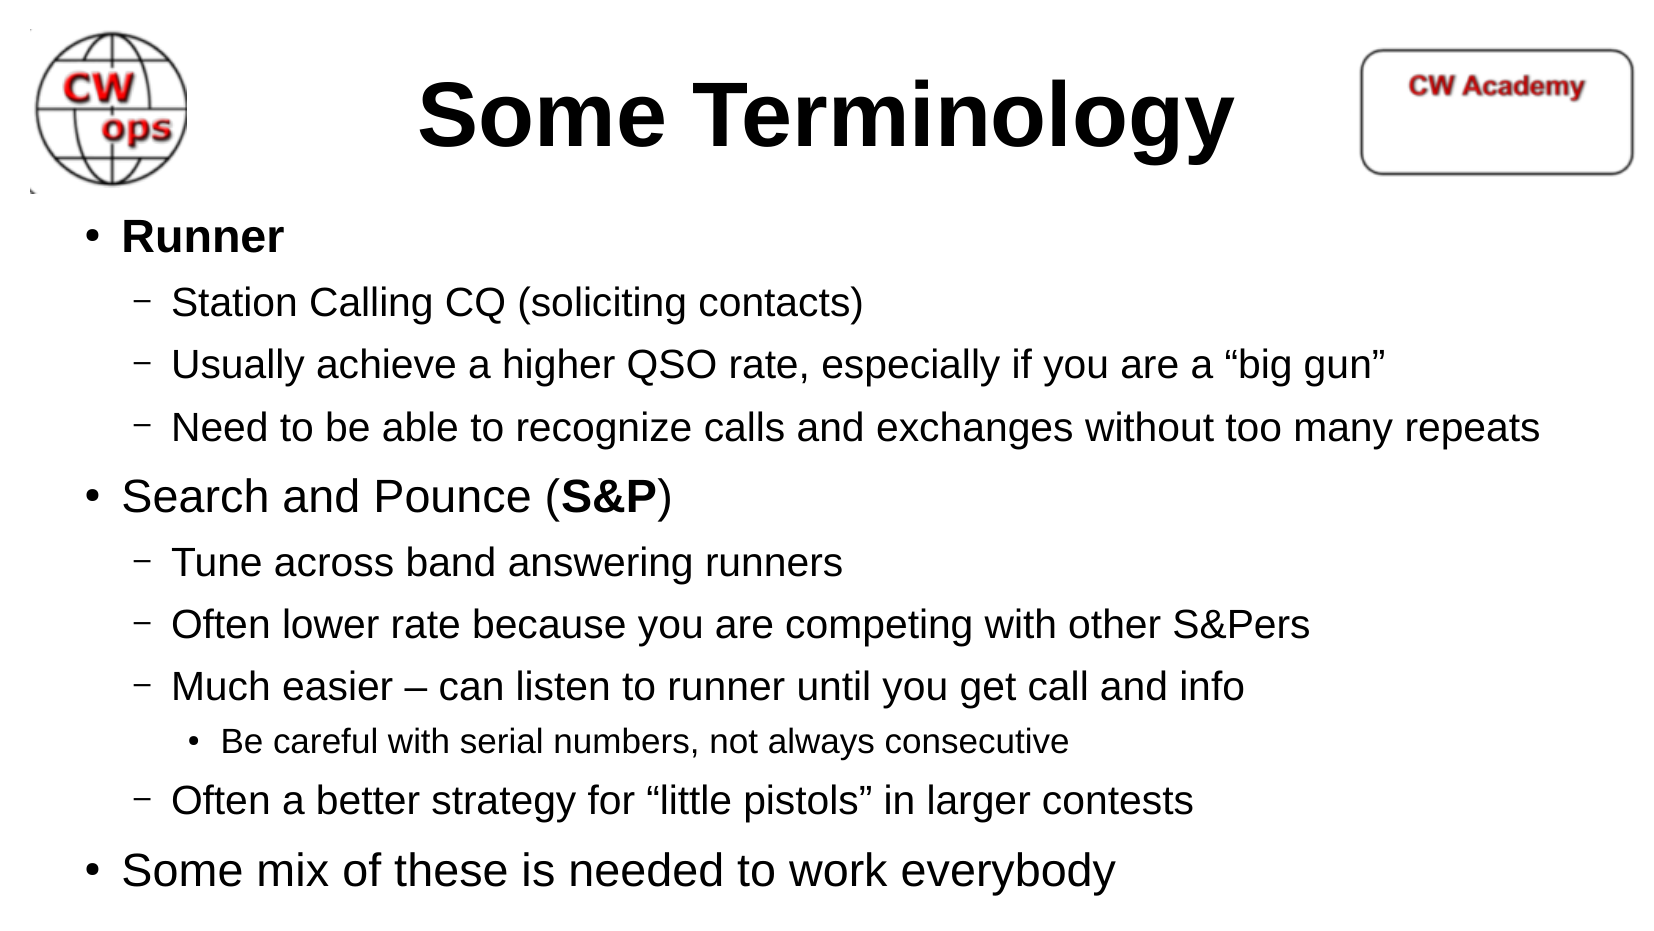

# Some Terminology
Runner
Station Calling CQ (soliciting contacts)
Usually achieve a higher QSO rate, especially if you are a “big gun”
Need to be able to recognize calls and exchanges without too many repeats
Search and Pounce (S&P)
Tune across band answering runners
Often lower rate because you are competing with other S&Pers
Much easier – can listen to runner until you get call and info
Be careful with serial numbers, not always consecutive
Often a better strategy for “little pistols” in larger contests
Some mix of these is needed to work everybody